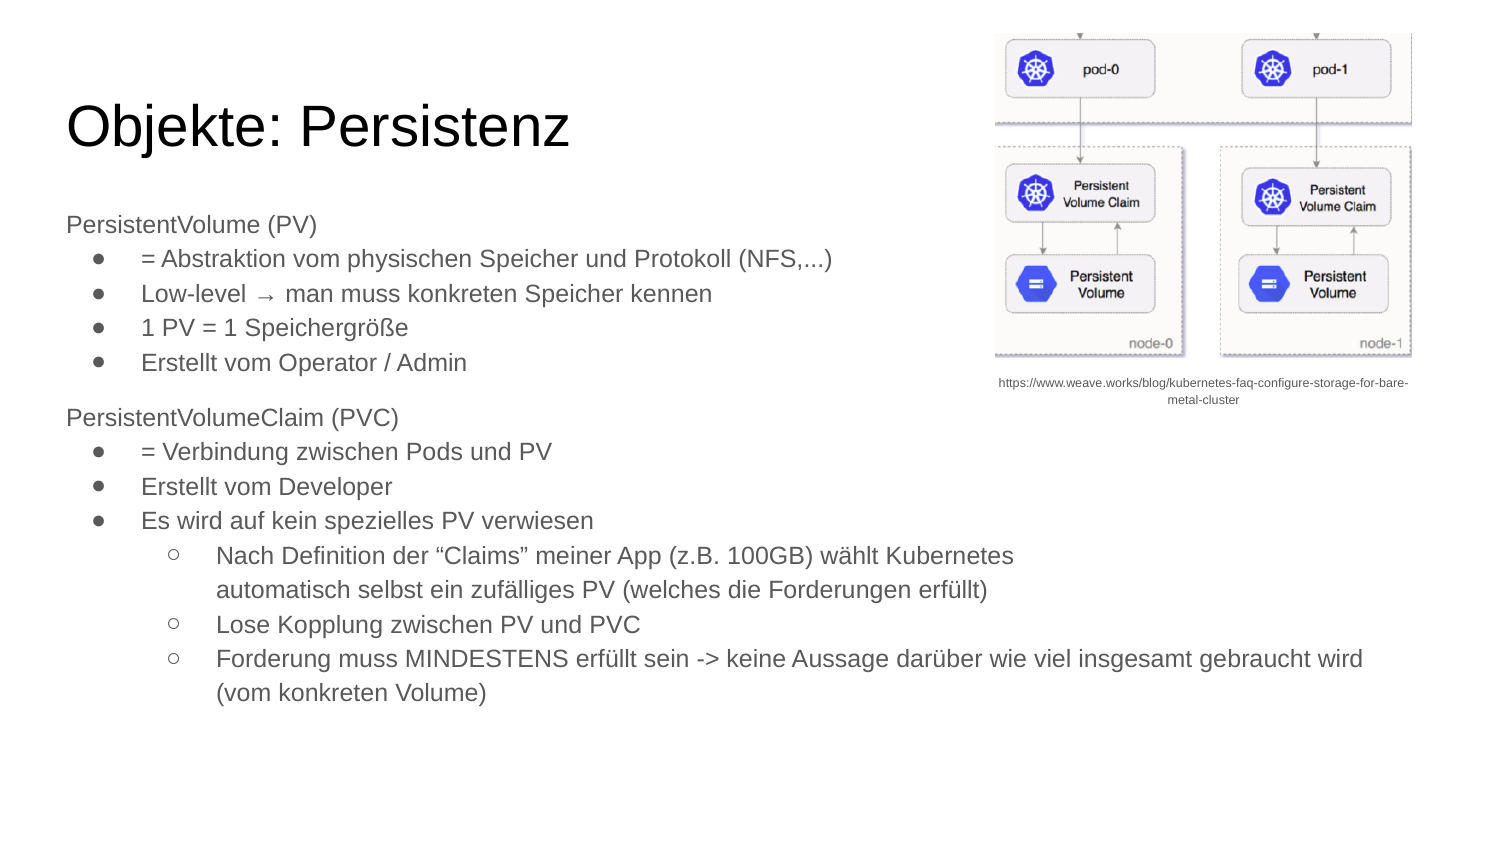

# Objekte: Persistenz
PersistentVolume (PV)
= Abstraktion vom physischen Speicher und Protokoll (NFS,...)
Low-level → man muss konkreten Speicher kennen
1 PV = 1 Speichergröße
Erstellt vom Operator / Admin
PersistentVolumeClaim (PVC)
= Verbindung zwischen Pods und PV
Erstellt vom Developer
Es wird auf kein spezielles PV verwiesen
Nach Definition der “Claims” meiner App (z.B. 100GB) wählt Kubernetes
automatisch selbst ein zufälliges PV (welches die Forderungen erfüllt)
Lose Kopplung zwischen PV und PVC
Forderung muss MINDESTENS erfüllt sein -> keine Aussage darüber wie viel insgesamt gebraucht wird
(vom konkreten Volume)
https://www.weave.works/blog/kubernetes-faq-configure-storage-for-bare-metal-cluster